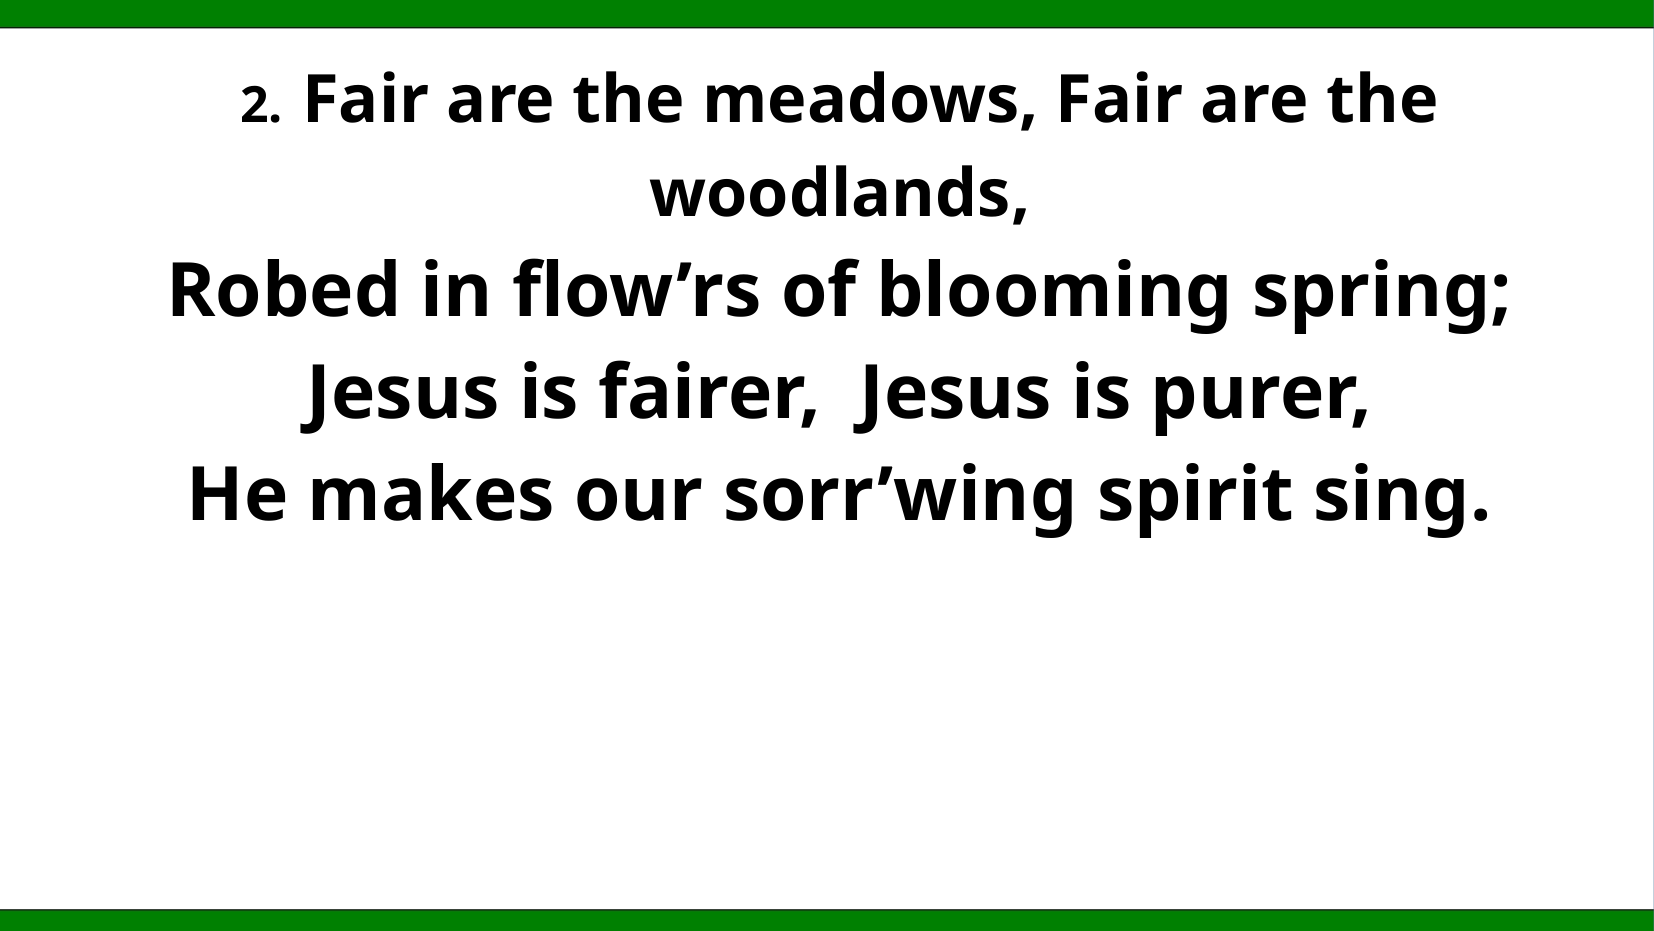

2. Fair are the meadows, Fair are the woodlands,
Robed in flow’rs of blooming spring;
Jesus is fairer, Jesus is purer,
He makes our sorr’wing spirit sing.